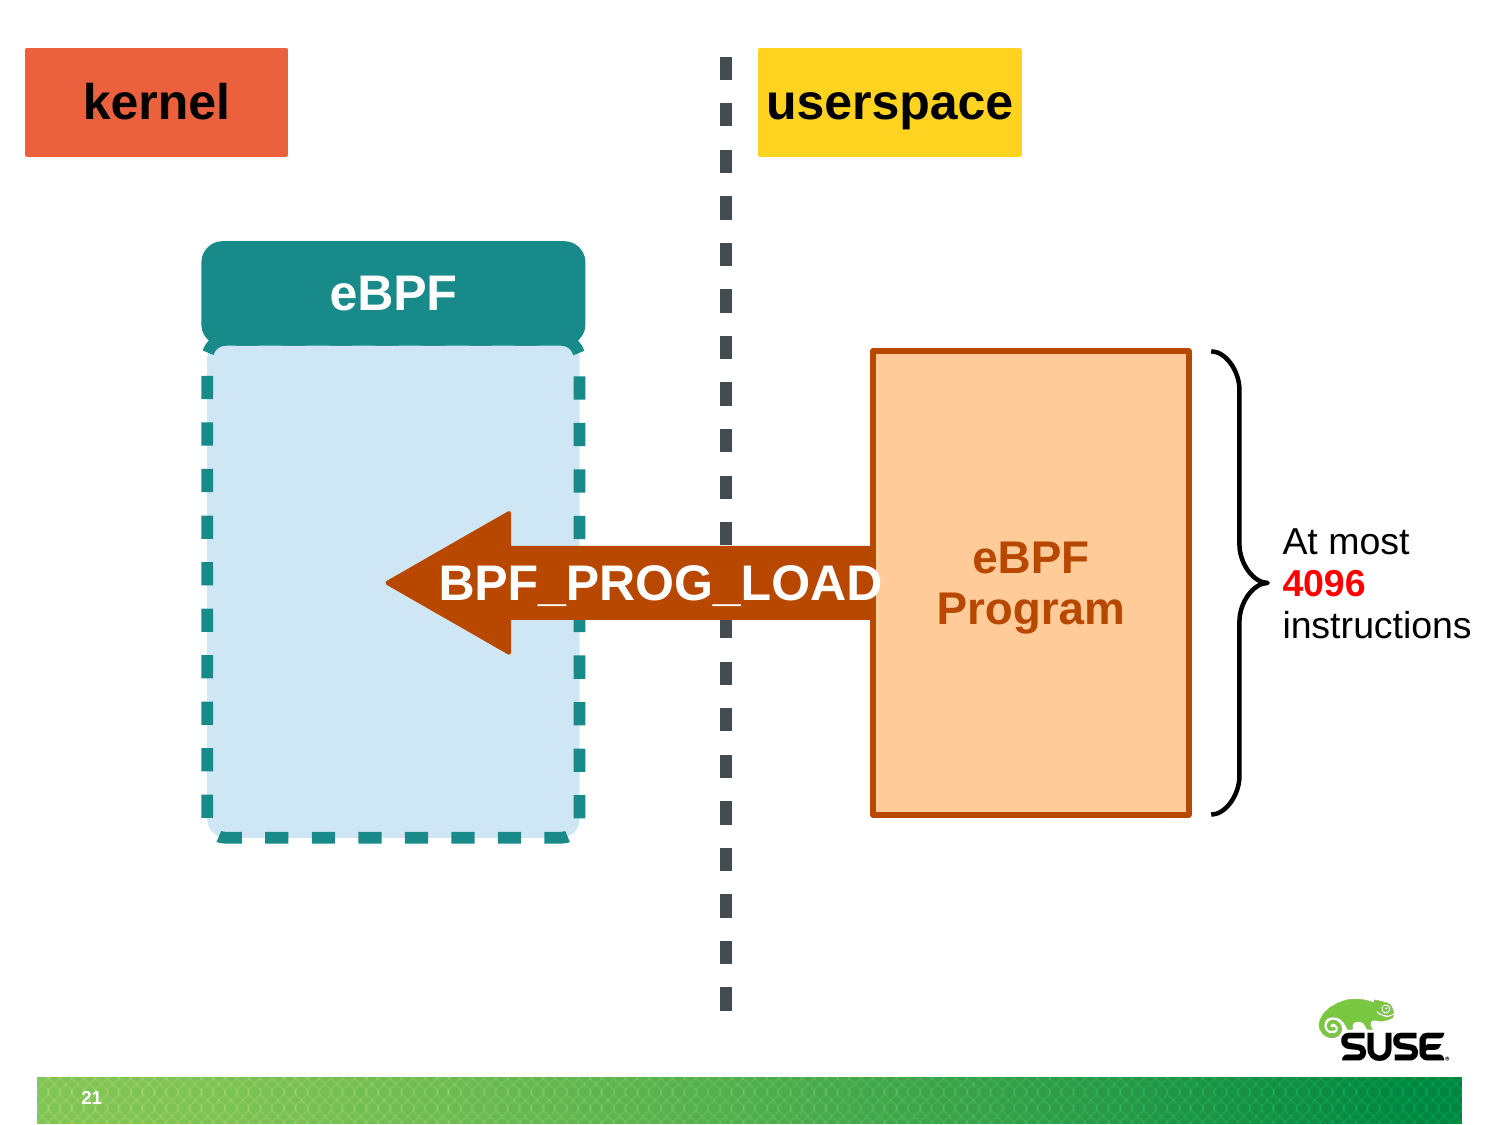

kernel
userspace
eBPF
eBPF
Program
BPF_PROG_LOAD
At most
4096
instructions